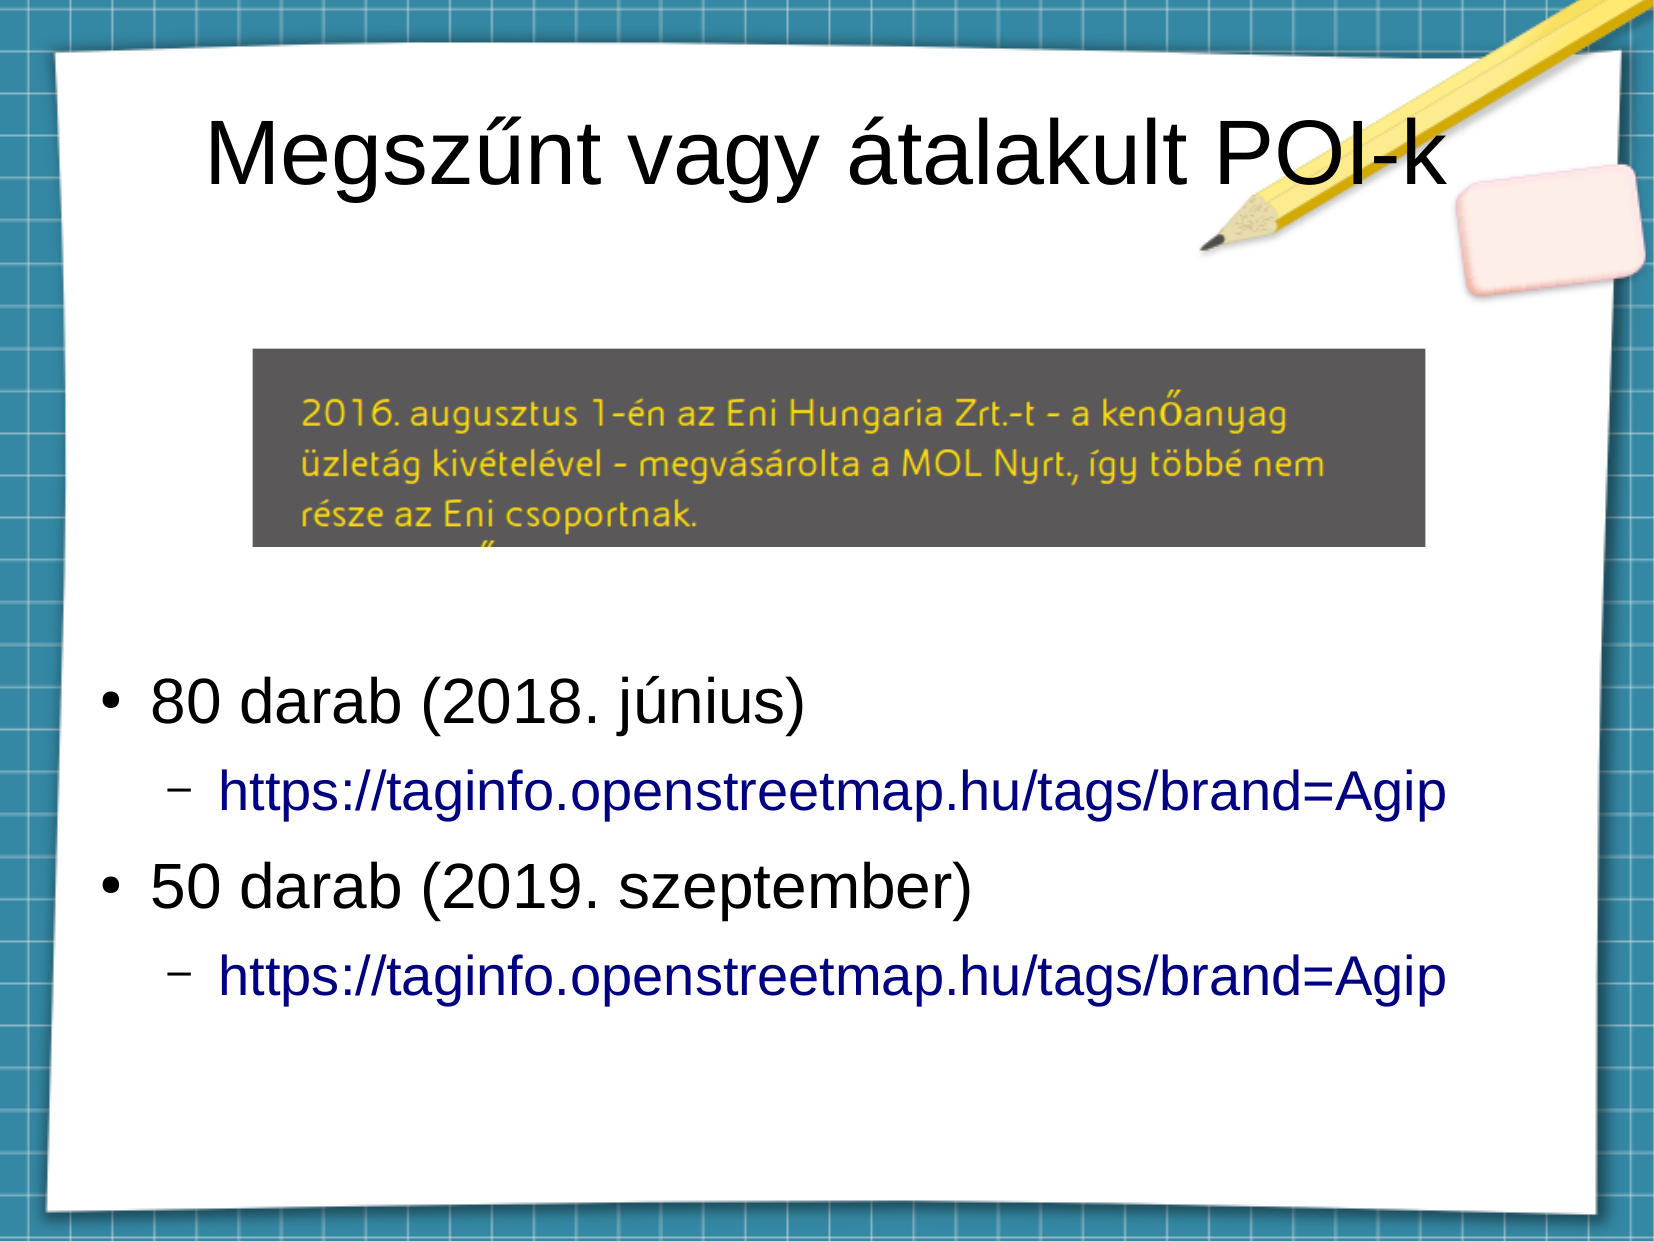

# Megszűnt vagy átalakult POI-k
80 darab (2018. június)
https://taginfo.openstreetmap.hu/tags/brand=Agip
50 darab (2019. szeptember)
https://taginfo.openstreetmap.hu/tags/brand=Agip